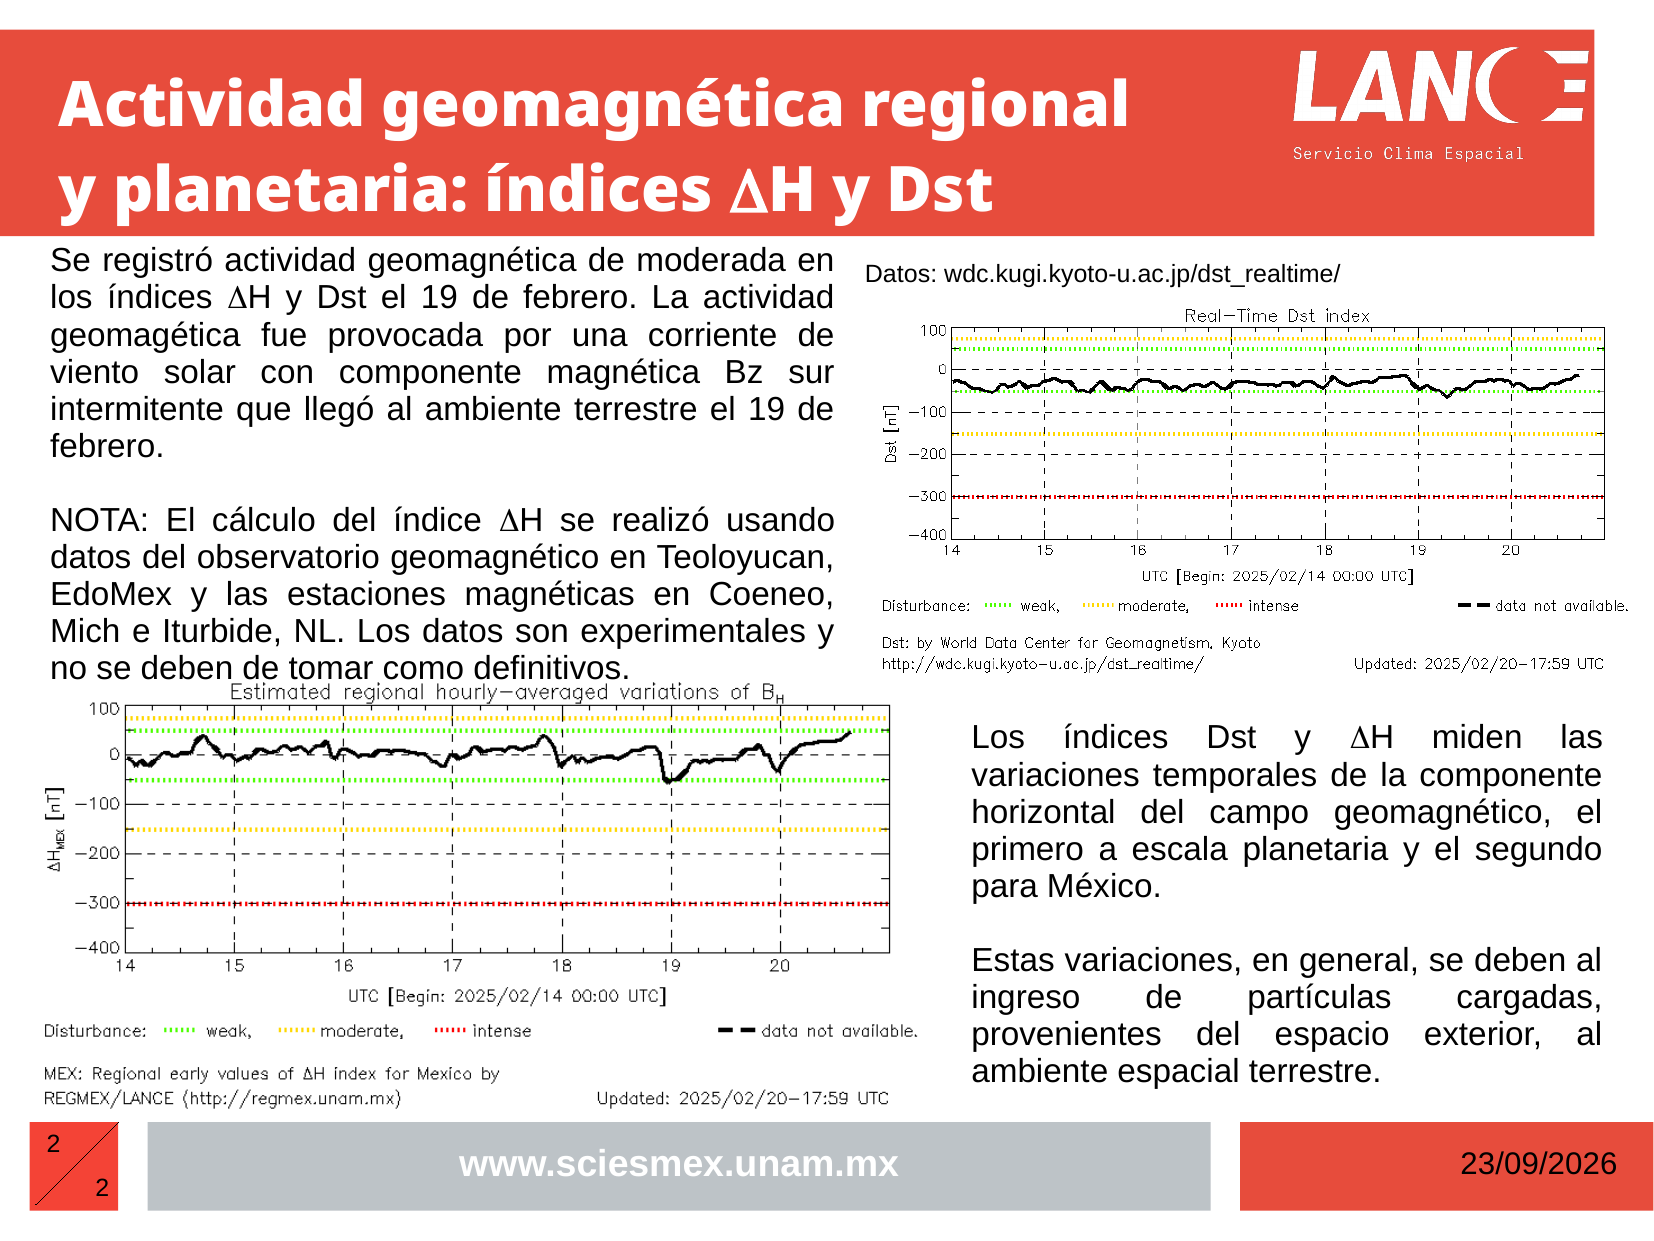

# Actividad geomagnética regional y planetaria: índices DH y Dst
Se registró actividad geomagnética de moderada en los índices DH y Dst el 19 de febrero. La actividad geomagética fue provocada por una corriente de viento solar con componente magnética Bz sur intermitente que llegó al ambiente terrestre el 19 de febrero.
NOTA: El cálculo del índice DH se realizó usando datos del observatorio geomagnético en Teoloyucan, EdoMex y las estaciones magnéticas en Coeneo, Mich e Iturbide, NL. Los datos son experimentales y no se deben de tomar como definitivos.
Datos: wdc.kugi.kyoto-u.ac.jp/dst_realtime/
Los índices Dst y DH miden las variaciones temporales de la componente horizontal del campo geomagnético, el primero a escala planetaria y el segundo para México.
Estas variaciones, en general, se deben al ingreso de partículas cargadas, provenientes del espacio exterior, al ambiente espacial terrestre.
www.sciesmex.unam.mx
2